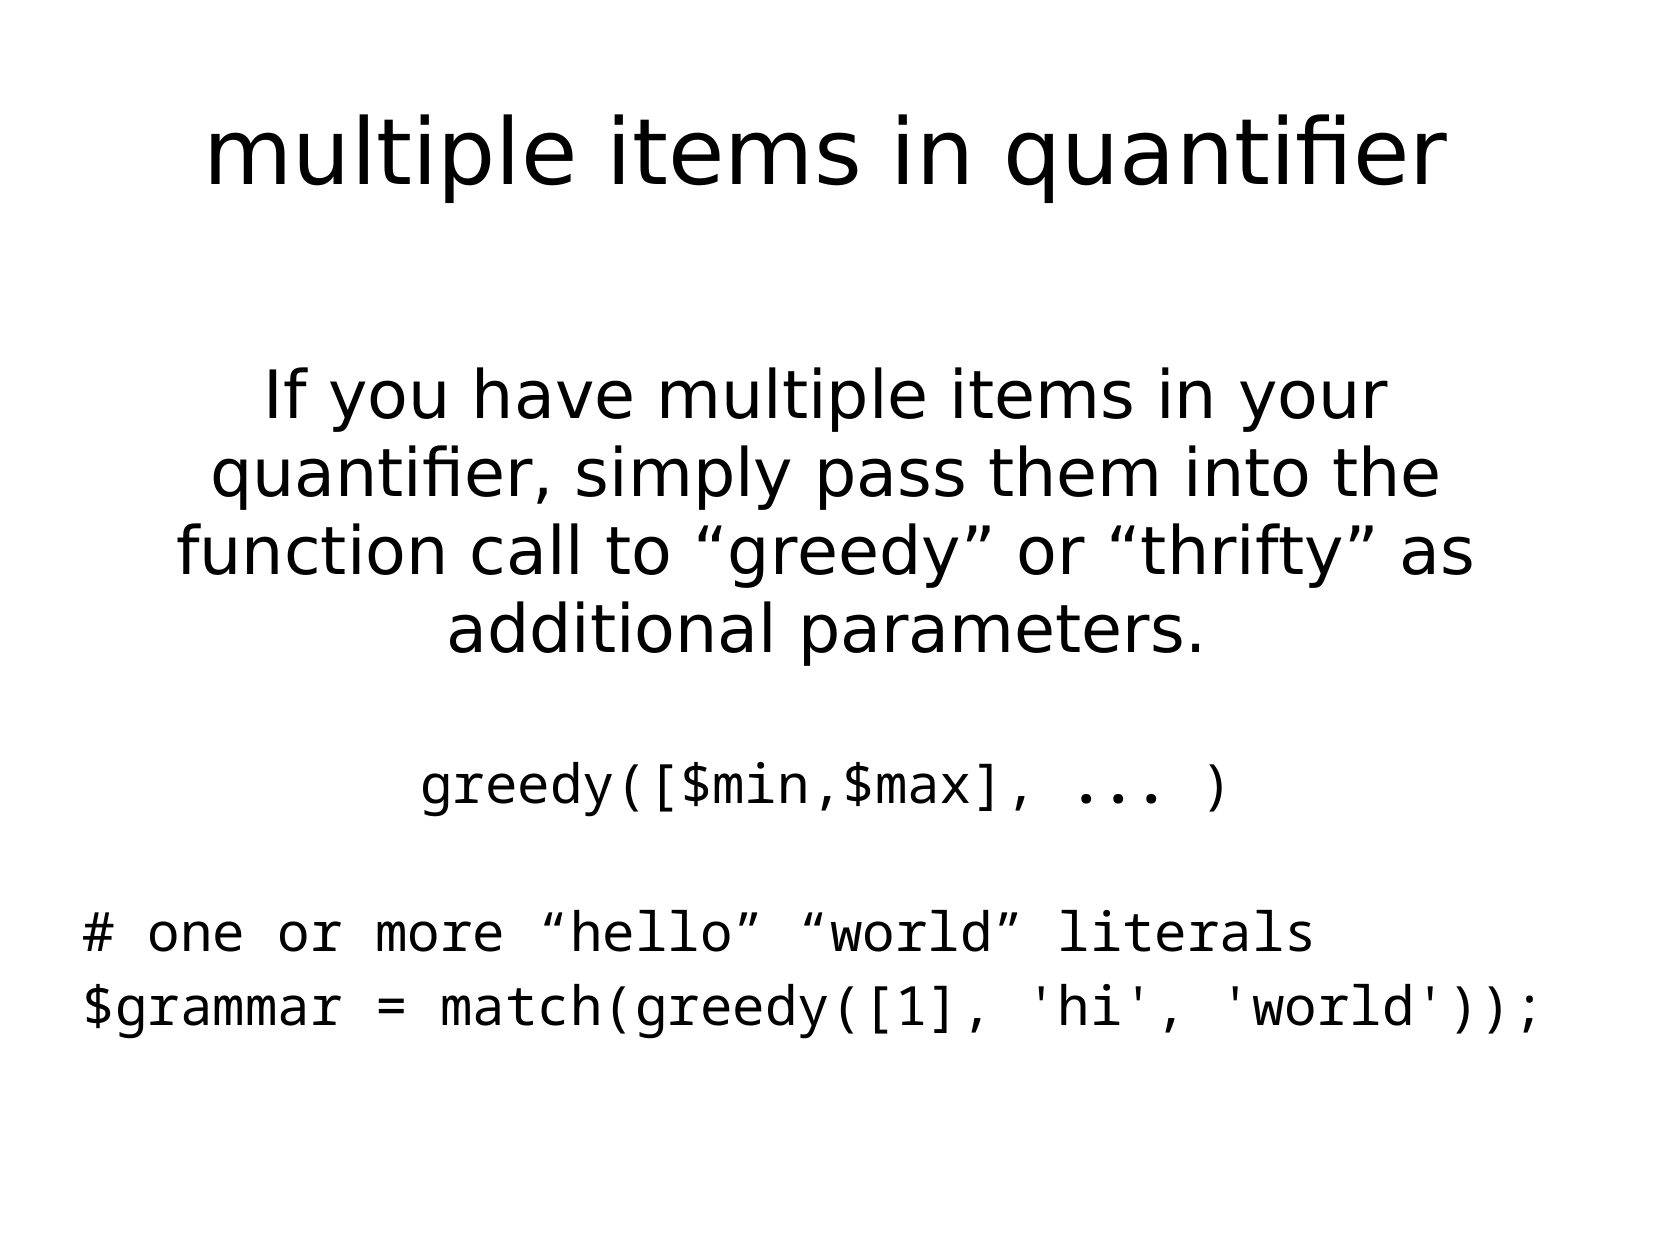

# multiple items in quantifier
If you have multiple items in your quantifier, simply pass them into the function call to “greedy” or “thrifty” as additional parameters.
greedy([$min,$max], ... )
# one or more “hello” “world” literals
$grammar = match(greedy([1], 'hi', 'world'));